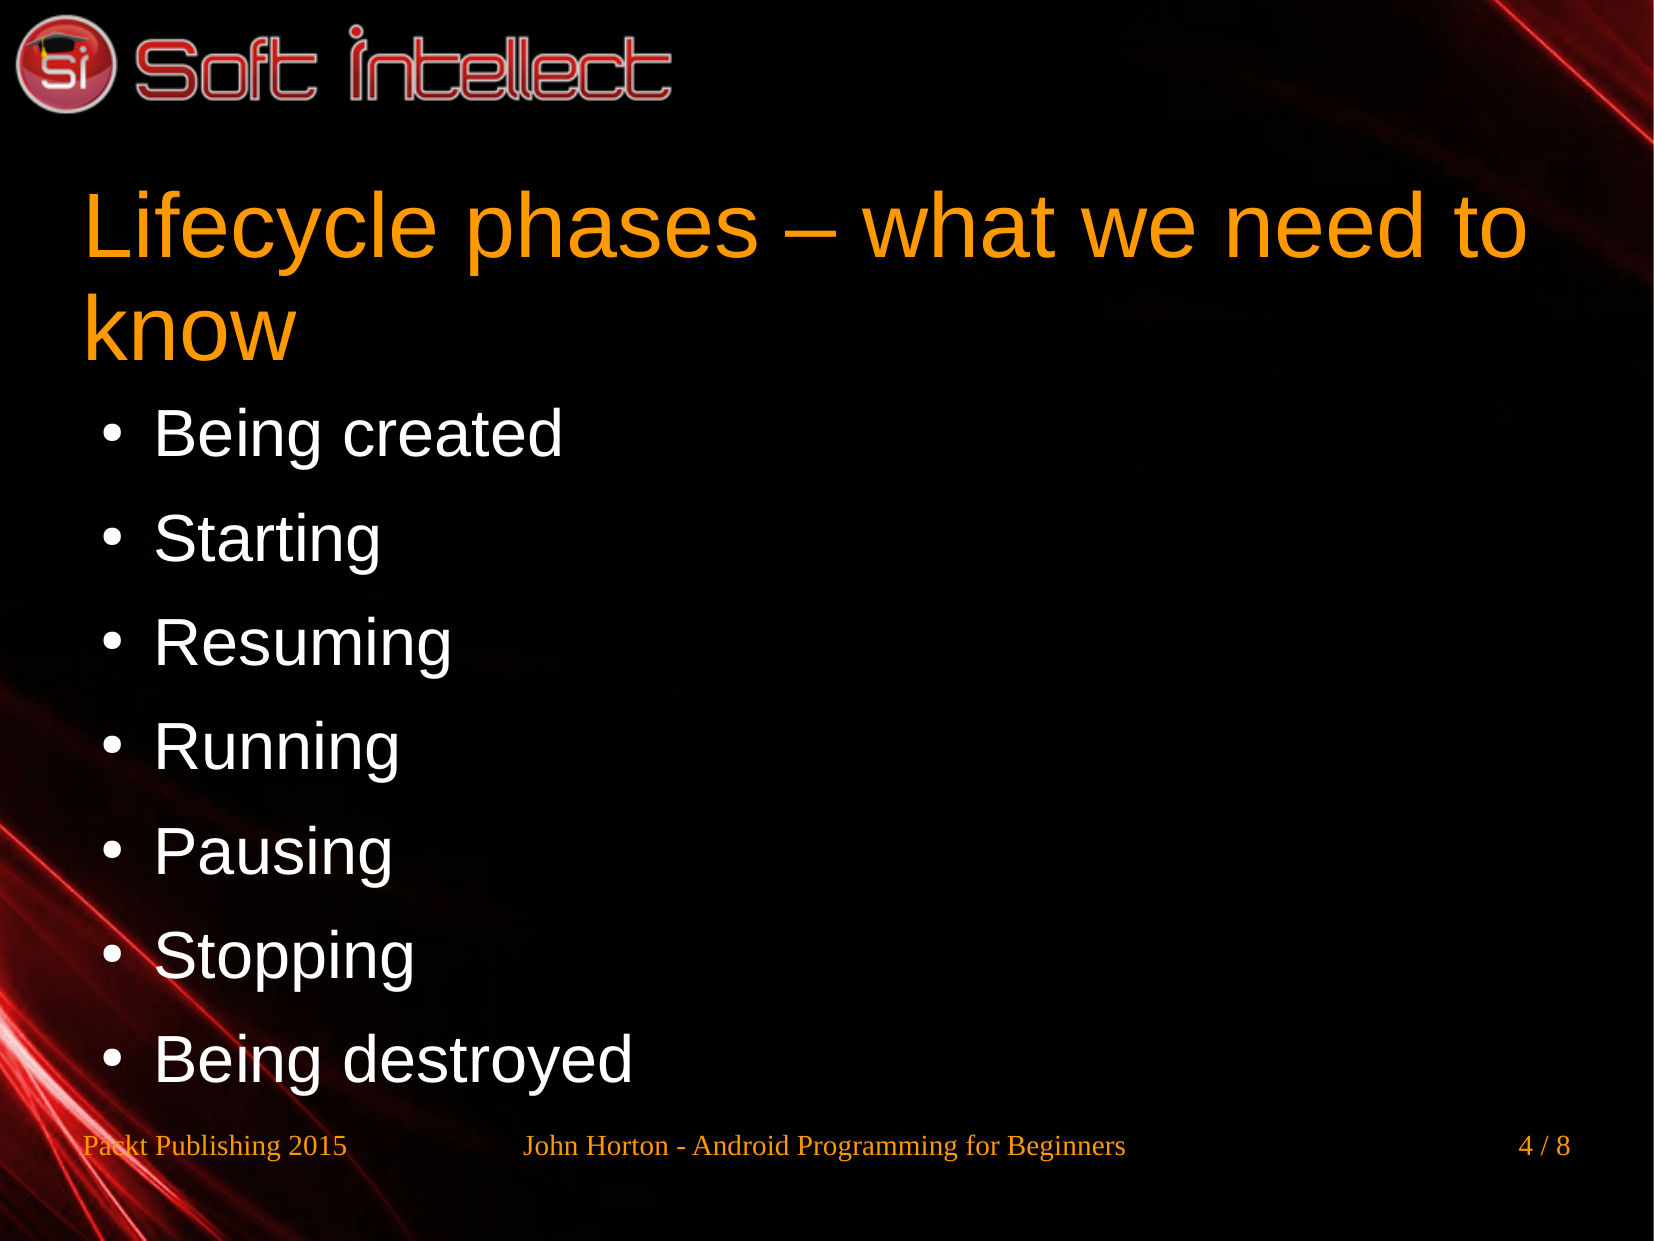

# Lifecycle phases – what we need to know
Being created
Starting
Resuming
Running
Pausing
Stopping
Being destroyed
Packt Publishing 2015
John Horton - Android Programming for Beginners
4